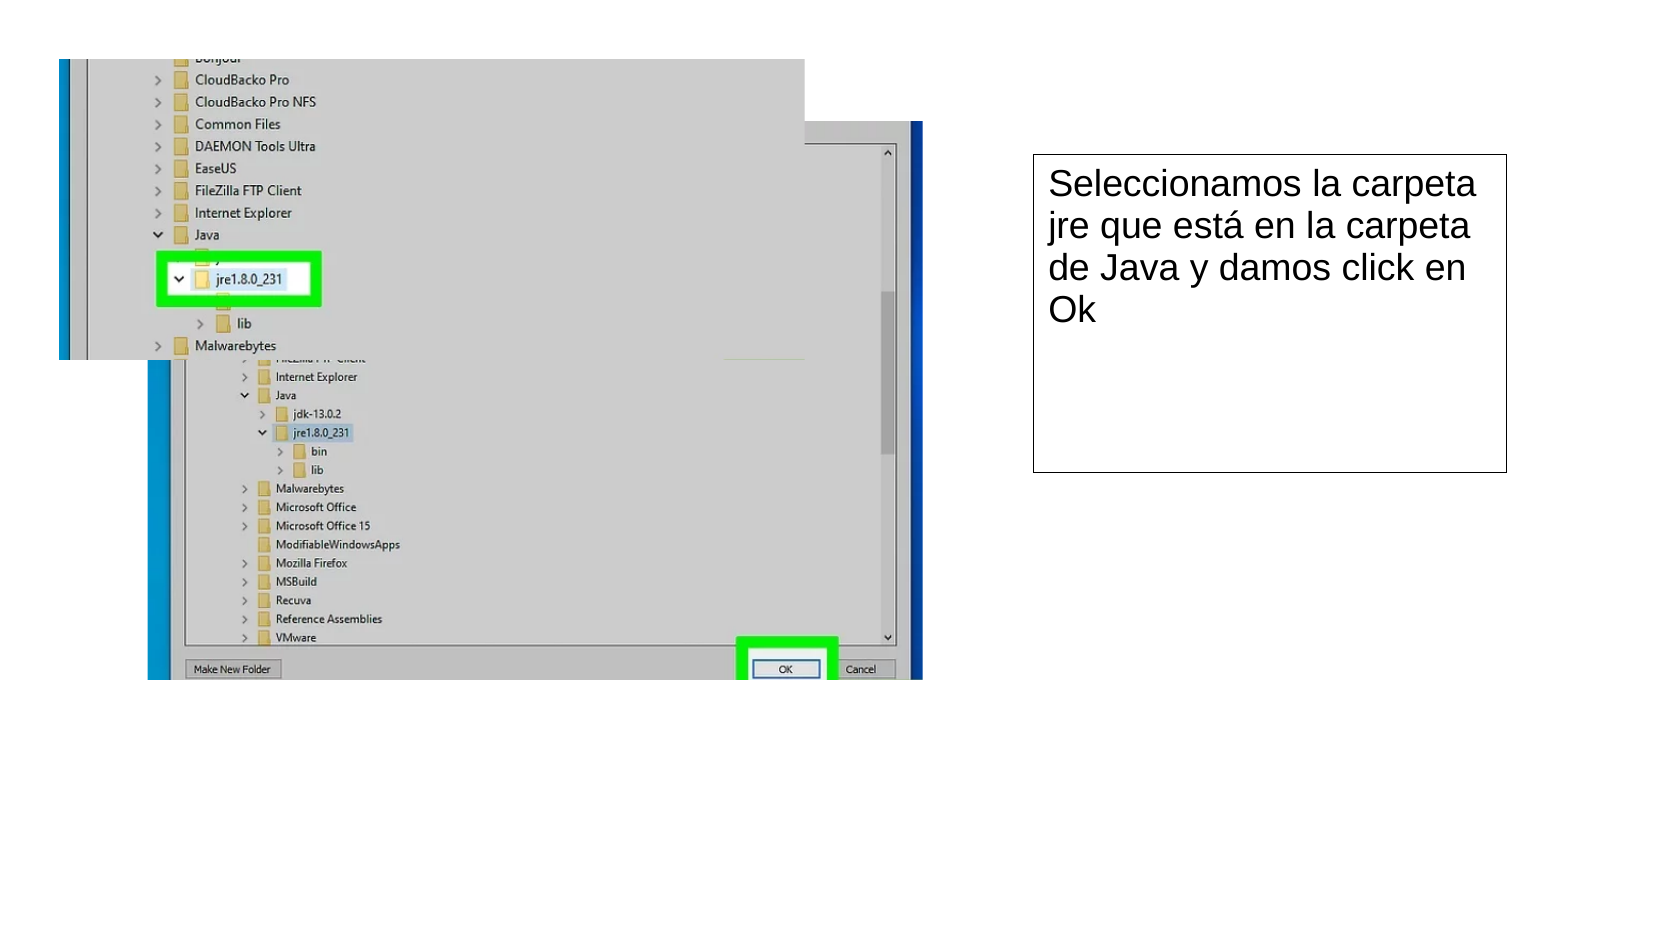

#
Seleccionamos la carpeta jre que está en la carpeta de Java y damos click en Ok